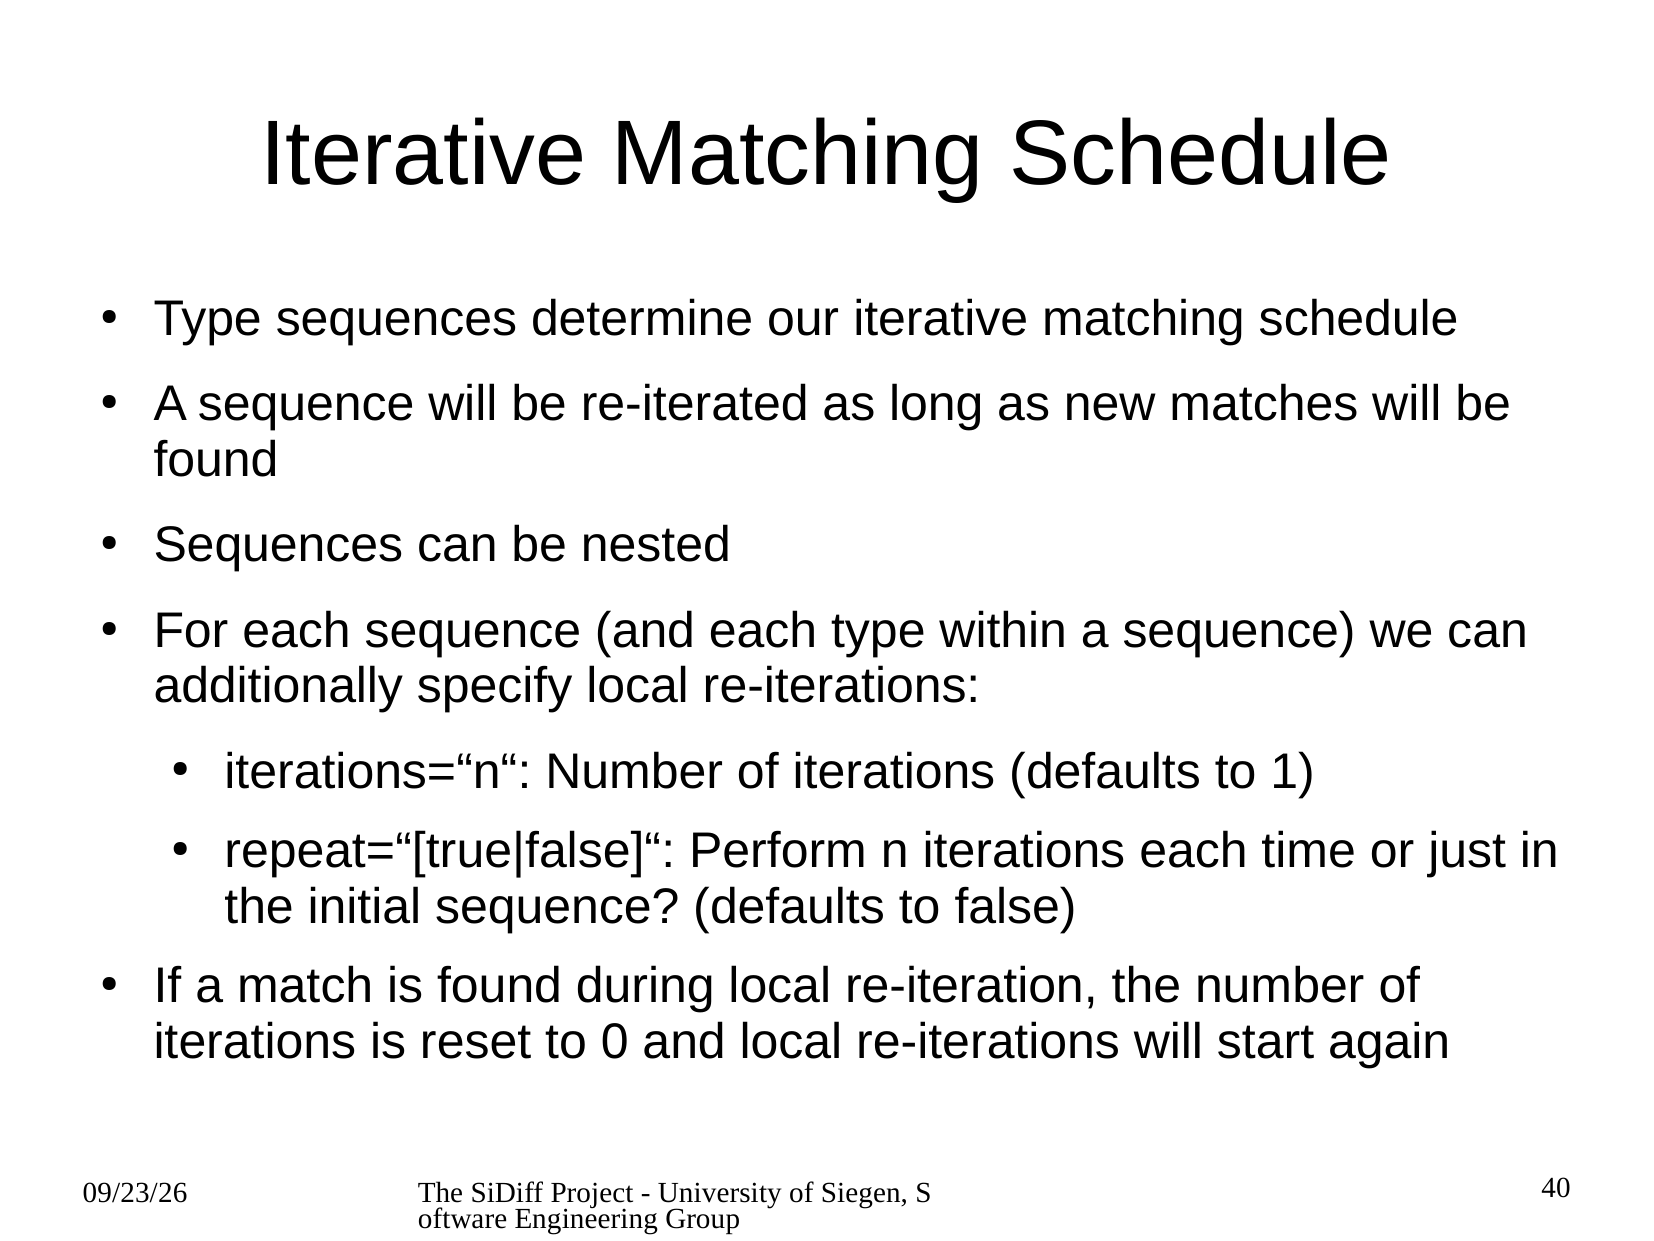

# Iterative Matching Schedule
Type sequences determine our iterative matching schedule
A sequence will be re-iterated as long as new matches will be found
Sequences can be nested
For each sequence (and each type within a sequence) we can additionally specify local re-iterations:
iterations=“n“: Number of iterations (defaults to 1)
repeat=“[true|false]“: Perform n iterations each time or just in the initial sequence? (defaults to false)
If a match is found during local re-iteration, the number of iterations is reset to 0 and local re-iterations will start again
40
The SiDiff Project - University of Siegen, Software Engineering Group